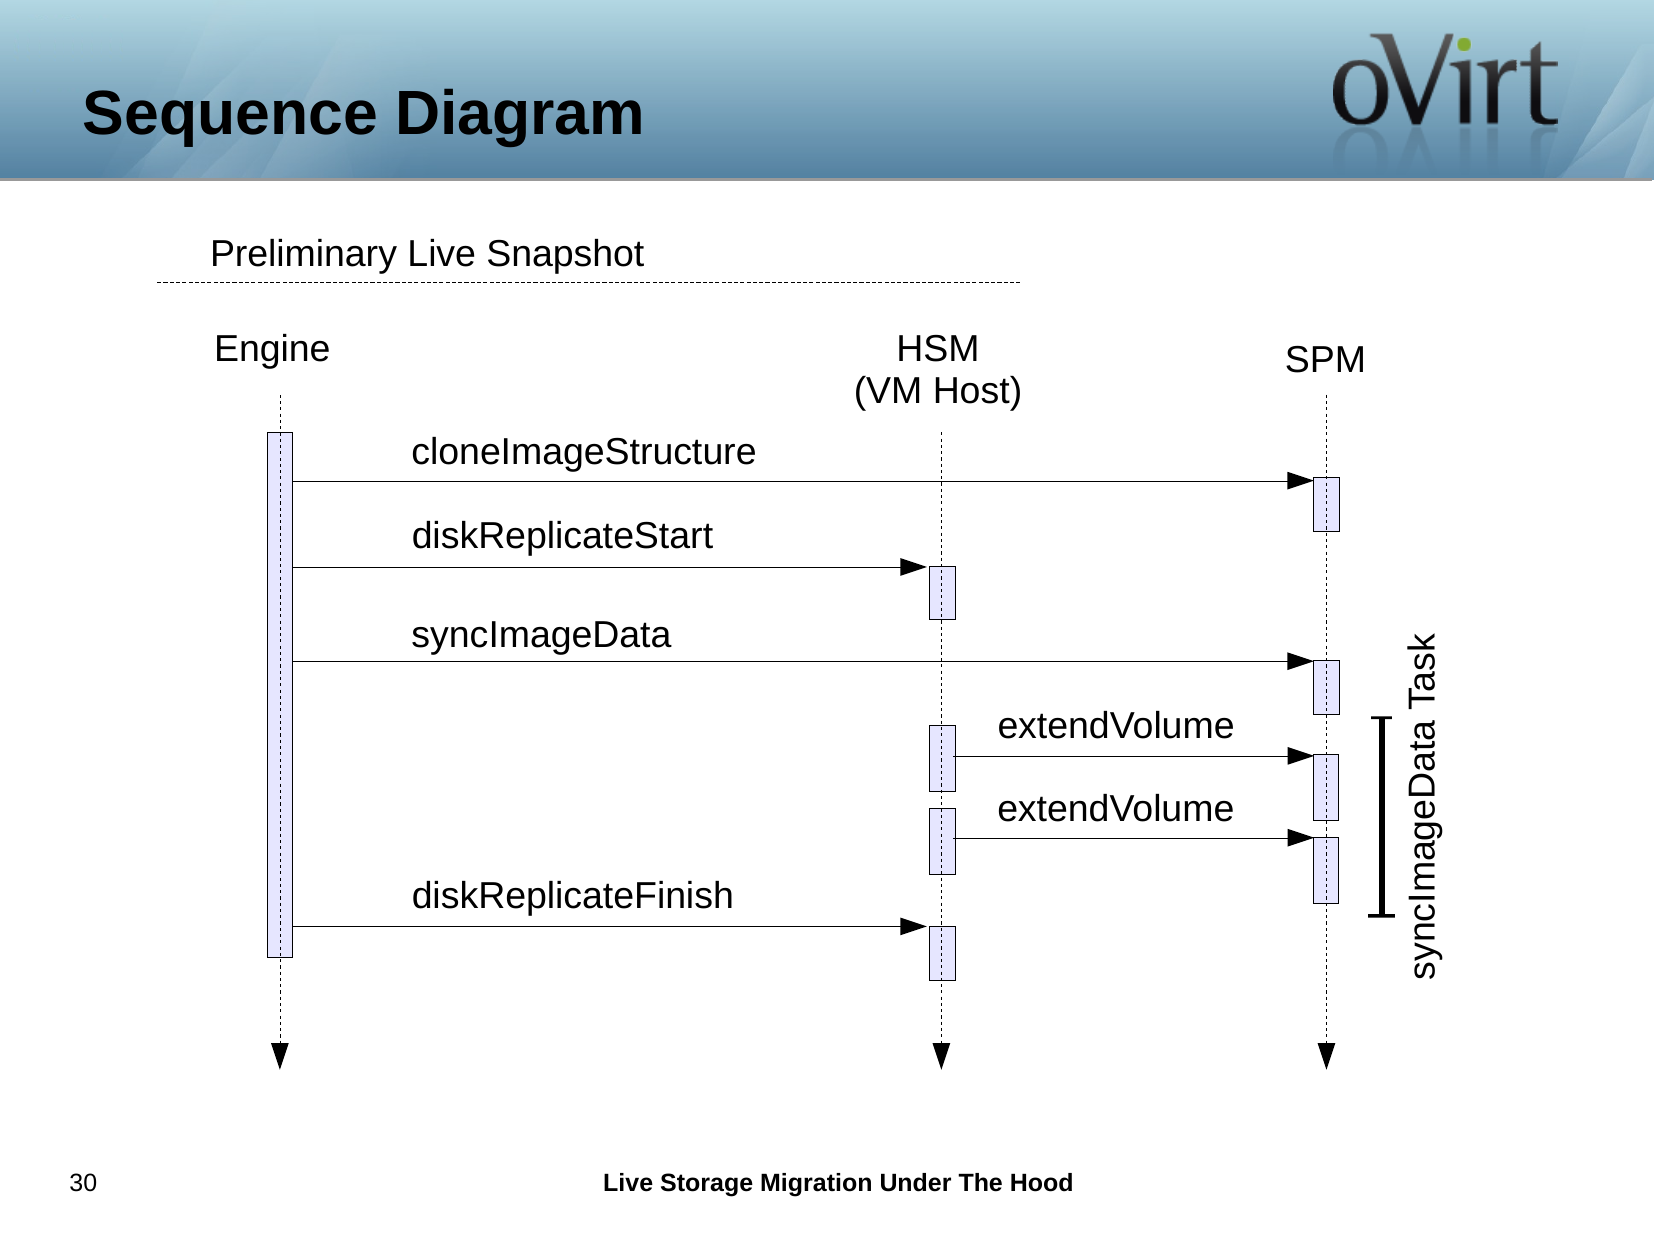

# Sequence Diagram
Preliminary Live Snapshot
Engine
HSM
(VM Host)
SPM
cloneImageStructure
diskReplicateStart
syncImageData
extendVolume
syncImageData Task
extendVolume
diskReplicateFinish